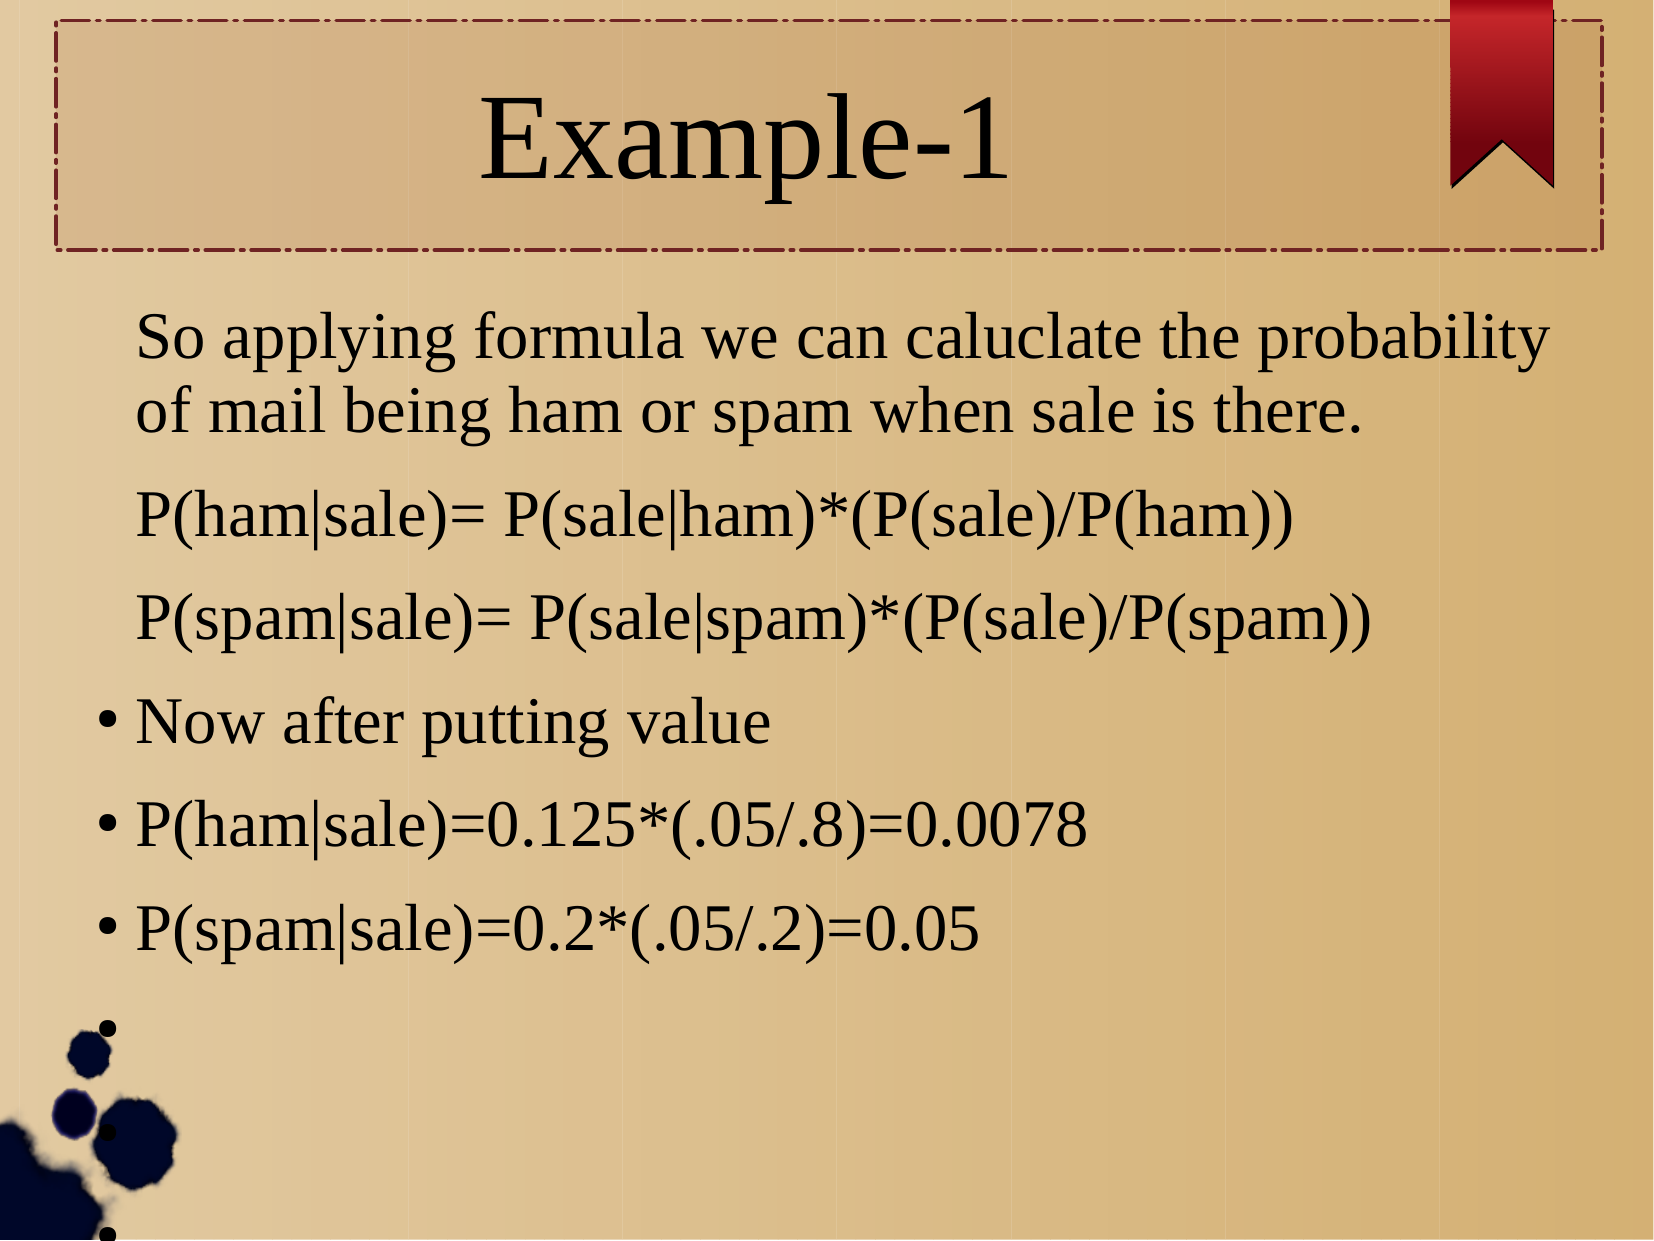

# Example-1
So applying formula we can caluclate the probability of mail being ham or spam when sale is there.
P(ham|sale)= P(sale|ham)*(P(sale)/P(ham))
P(spam|sale)= P(sale|spam)*(P(sale)/P(spam))
Now after putting value
P(ham|sale)=0.125*(.05/.8)=0.0078
P(spam|sale)=0.2*(.05/.2)=0.05